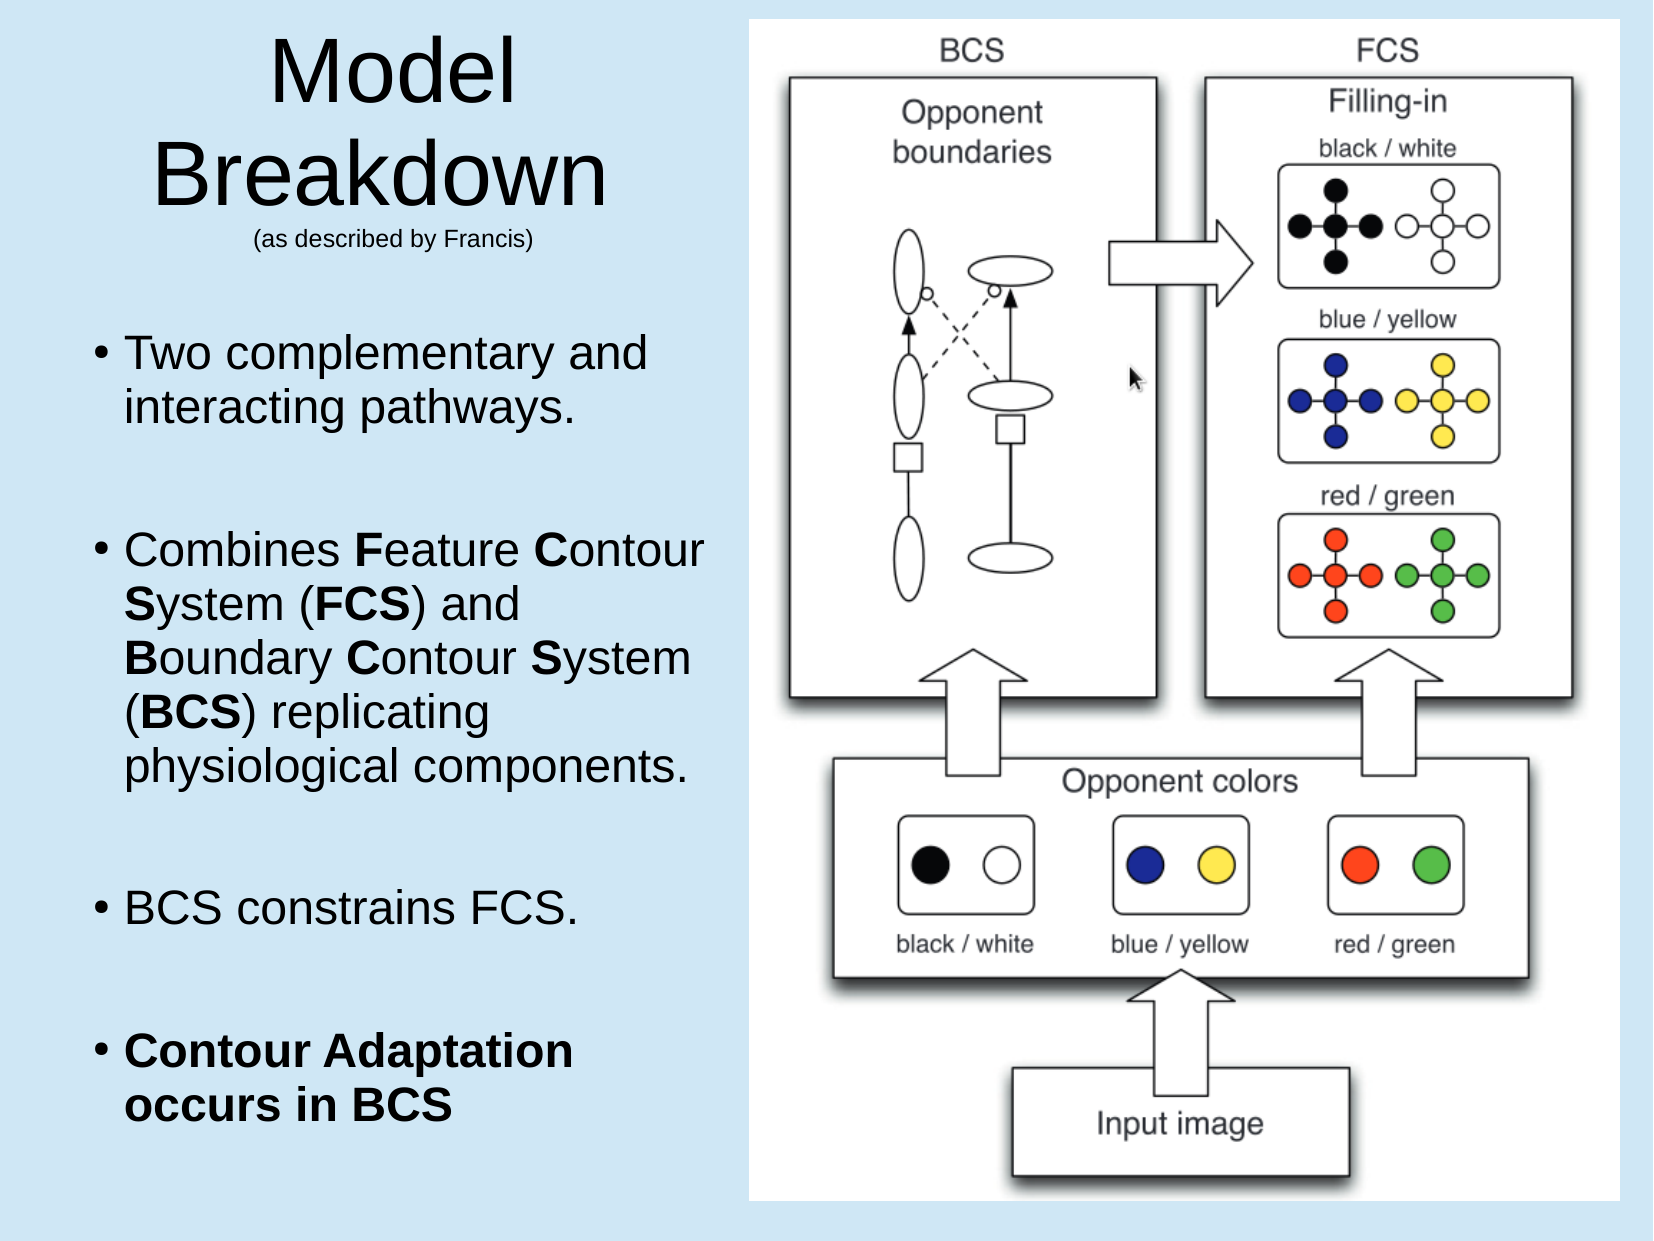

# Model Breakdown (as described by Francis)
Two complementary and interacting pathways.
Combines Feature Contour System (FCS) and Boundary Contour System (BCS) replicating physiological components.
BCS constrains FCS.
Contour Adaptation occurs in BCS